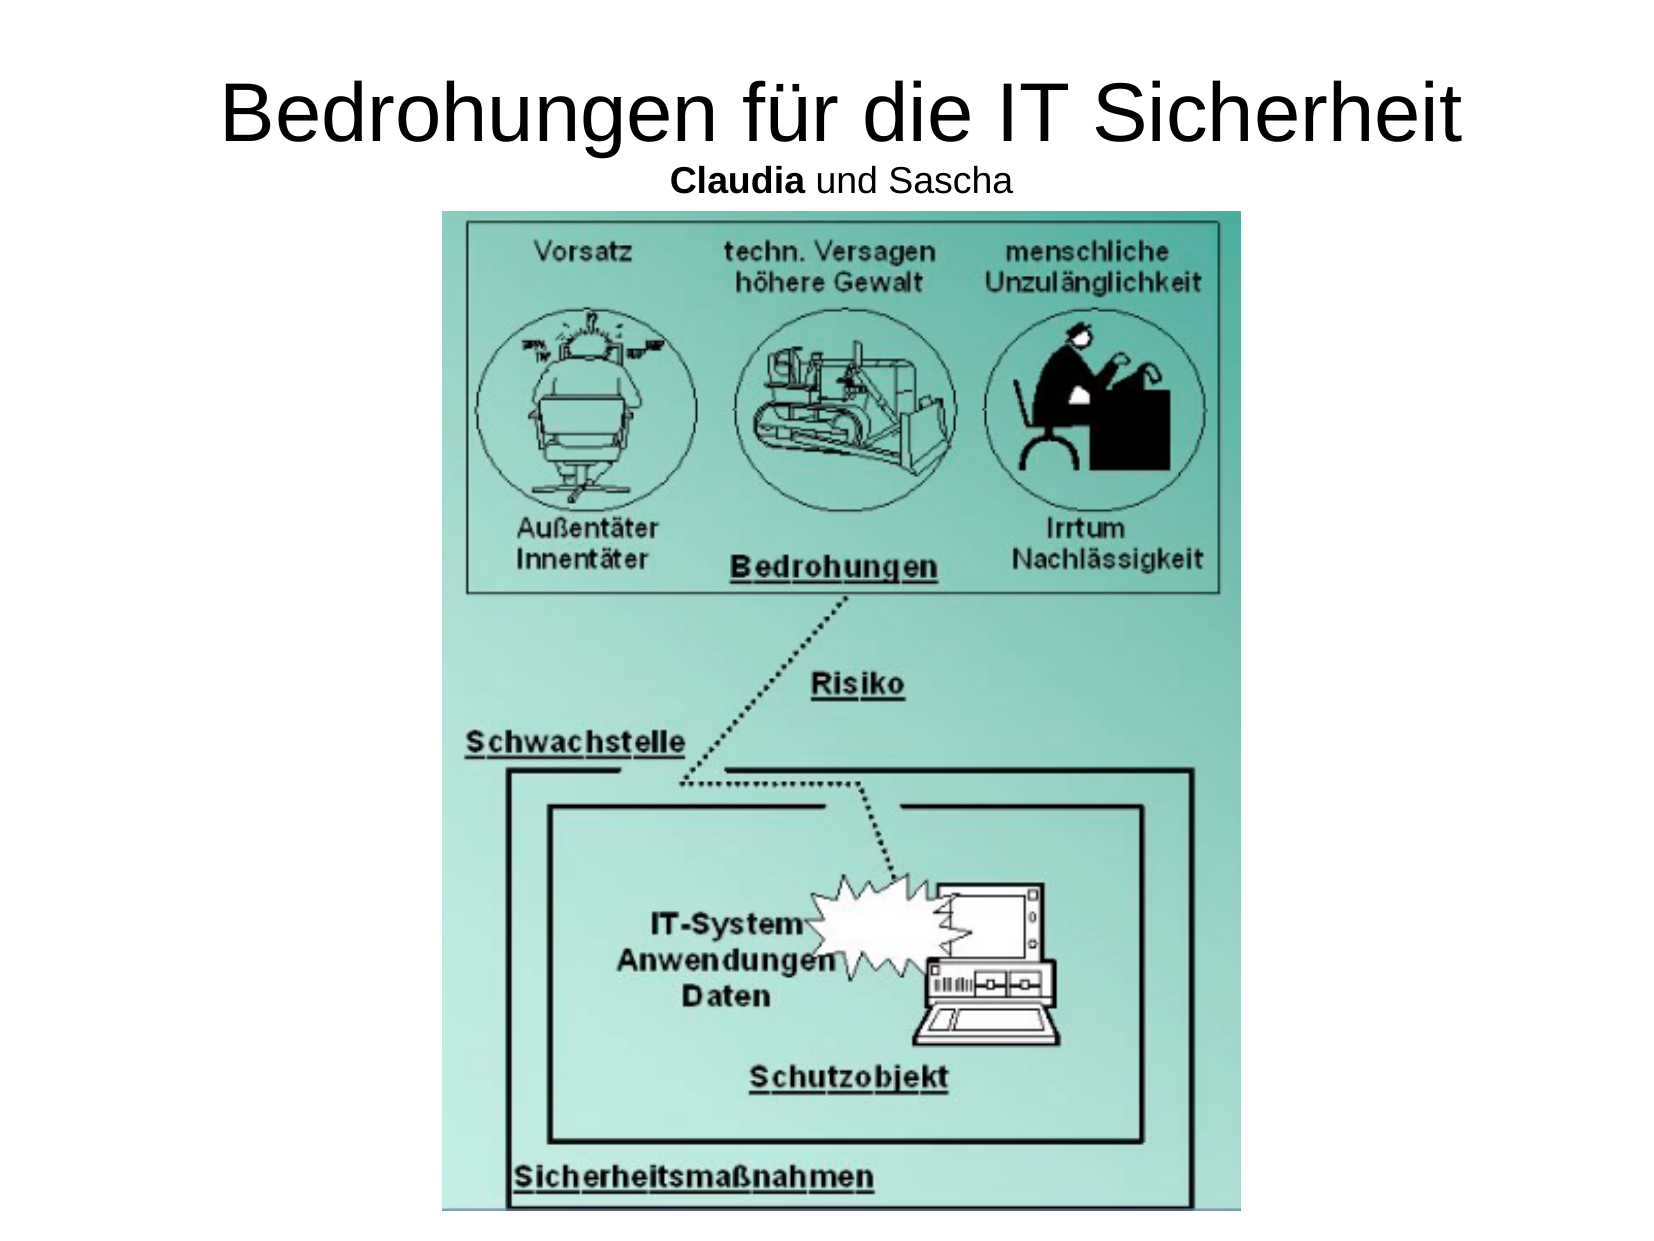

Bedrohungen für die IT Sicherheit
Claudia und Sascha